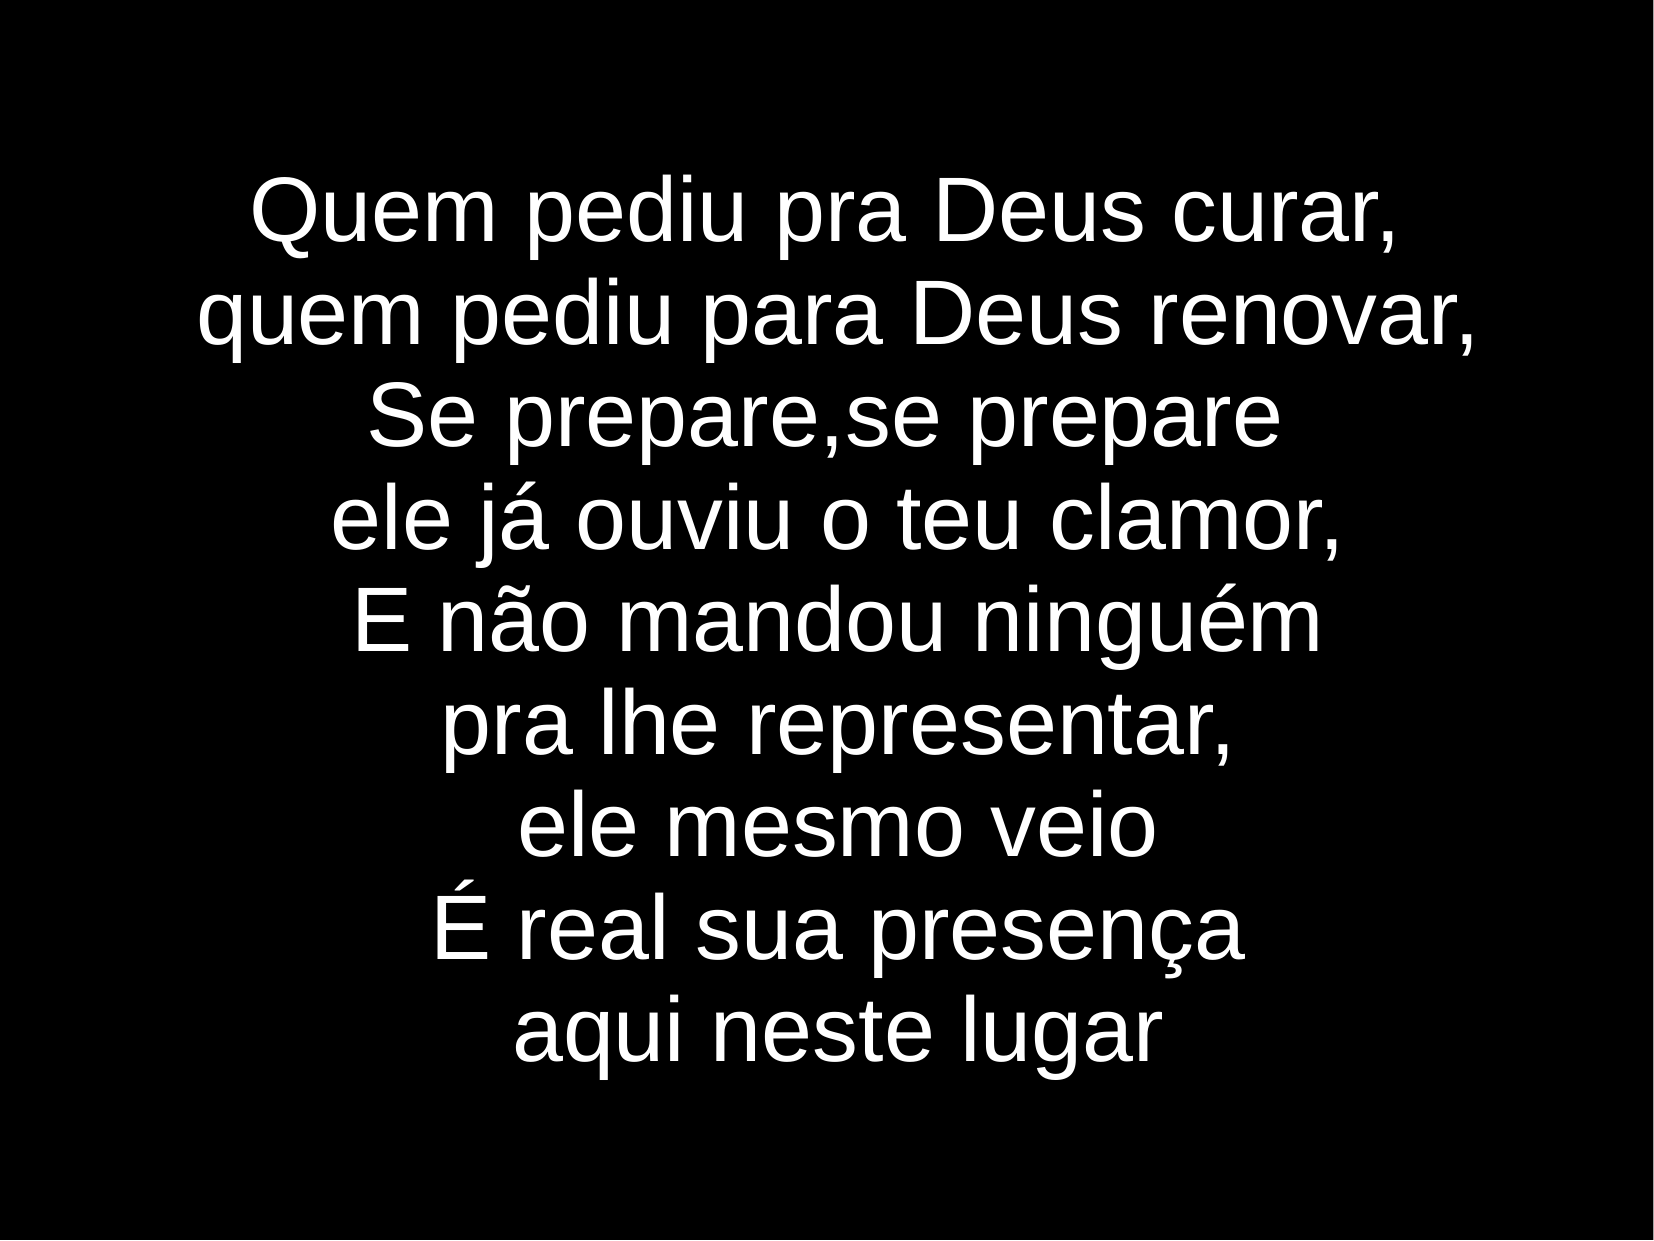

# Quem pediu pra Deus curar,
quem pediu para Deus renovar,
Se prepare,se prepare
ele já ouviu o teu clamor,
E não mandou ninguém
pra lhe representar,
 ele mesmo veio
É real sua presença
aqui neste lugar